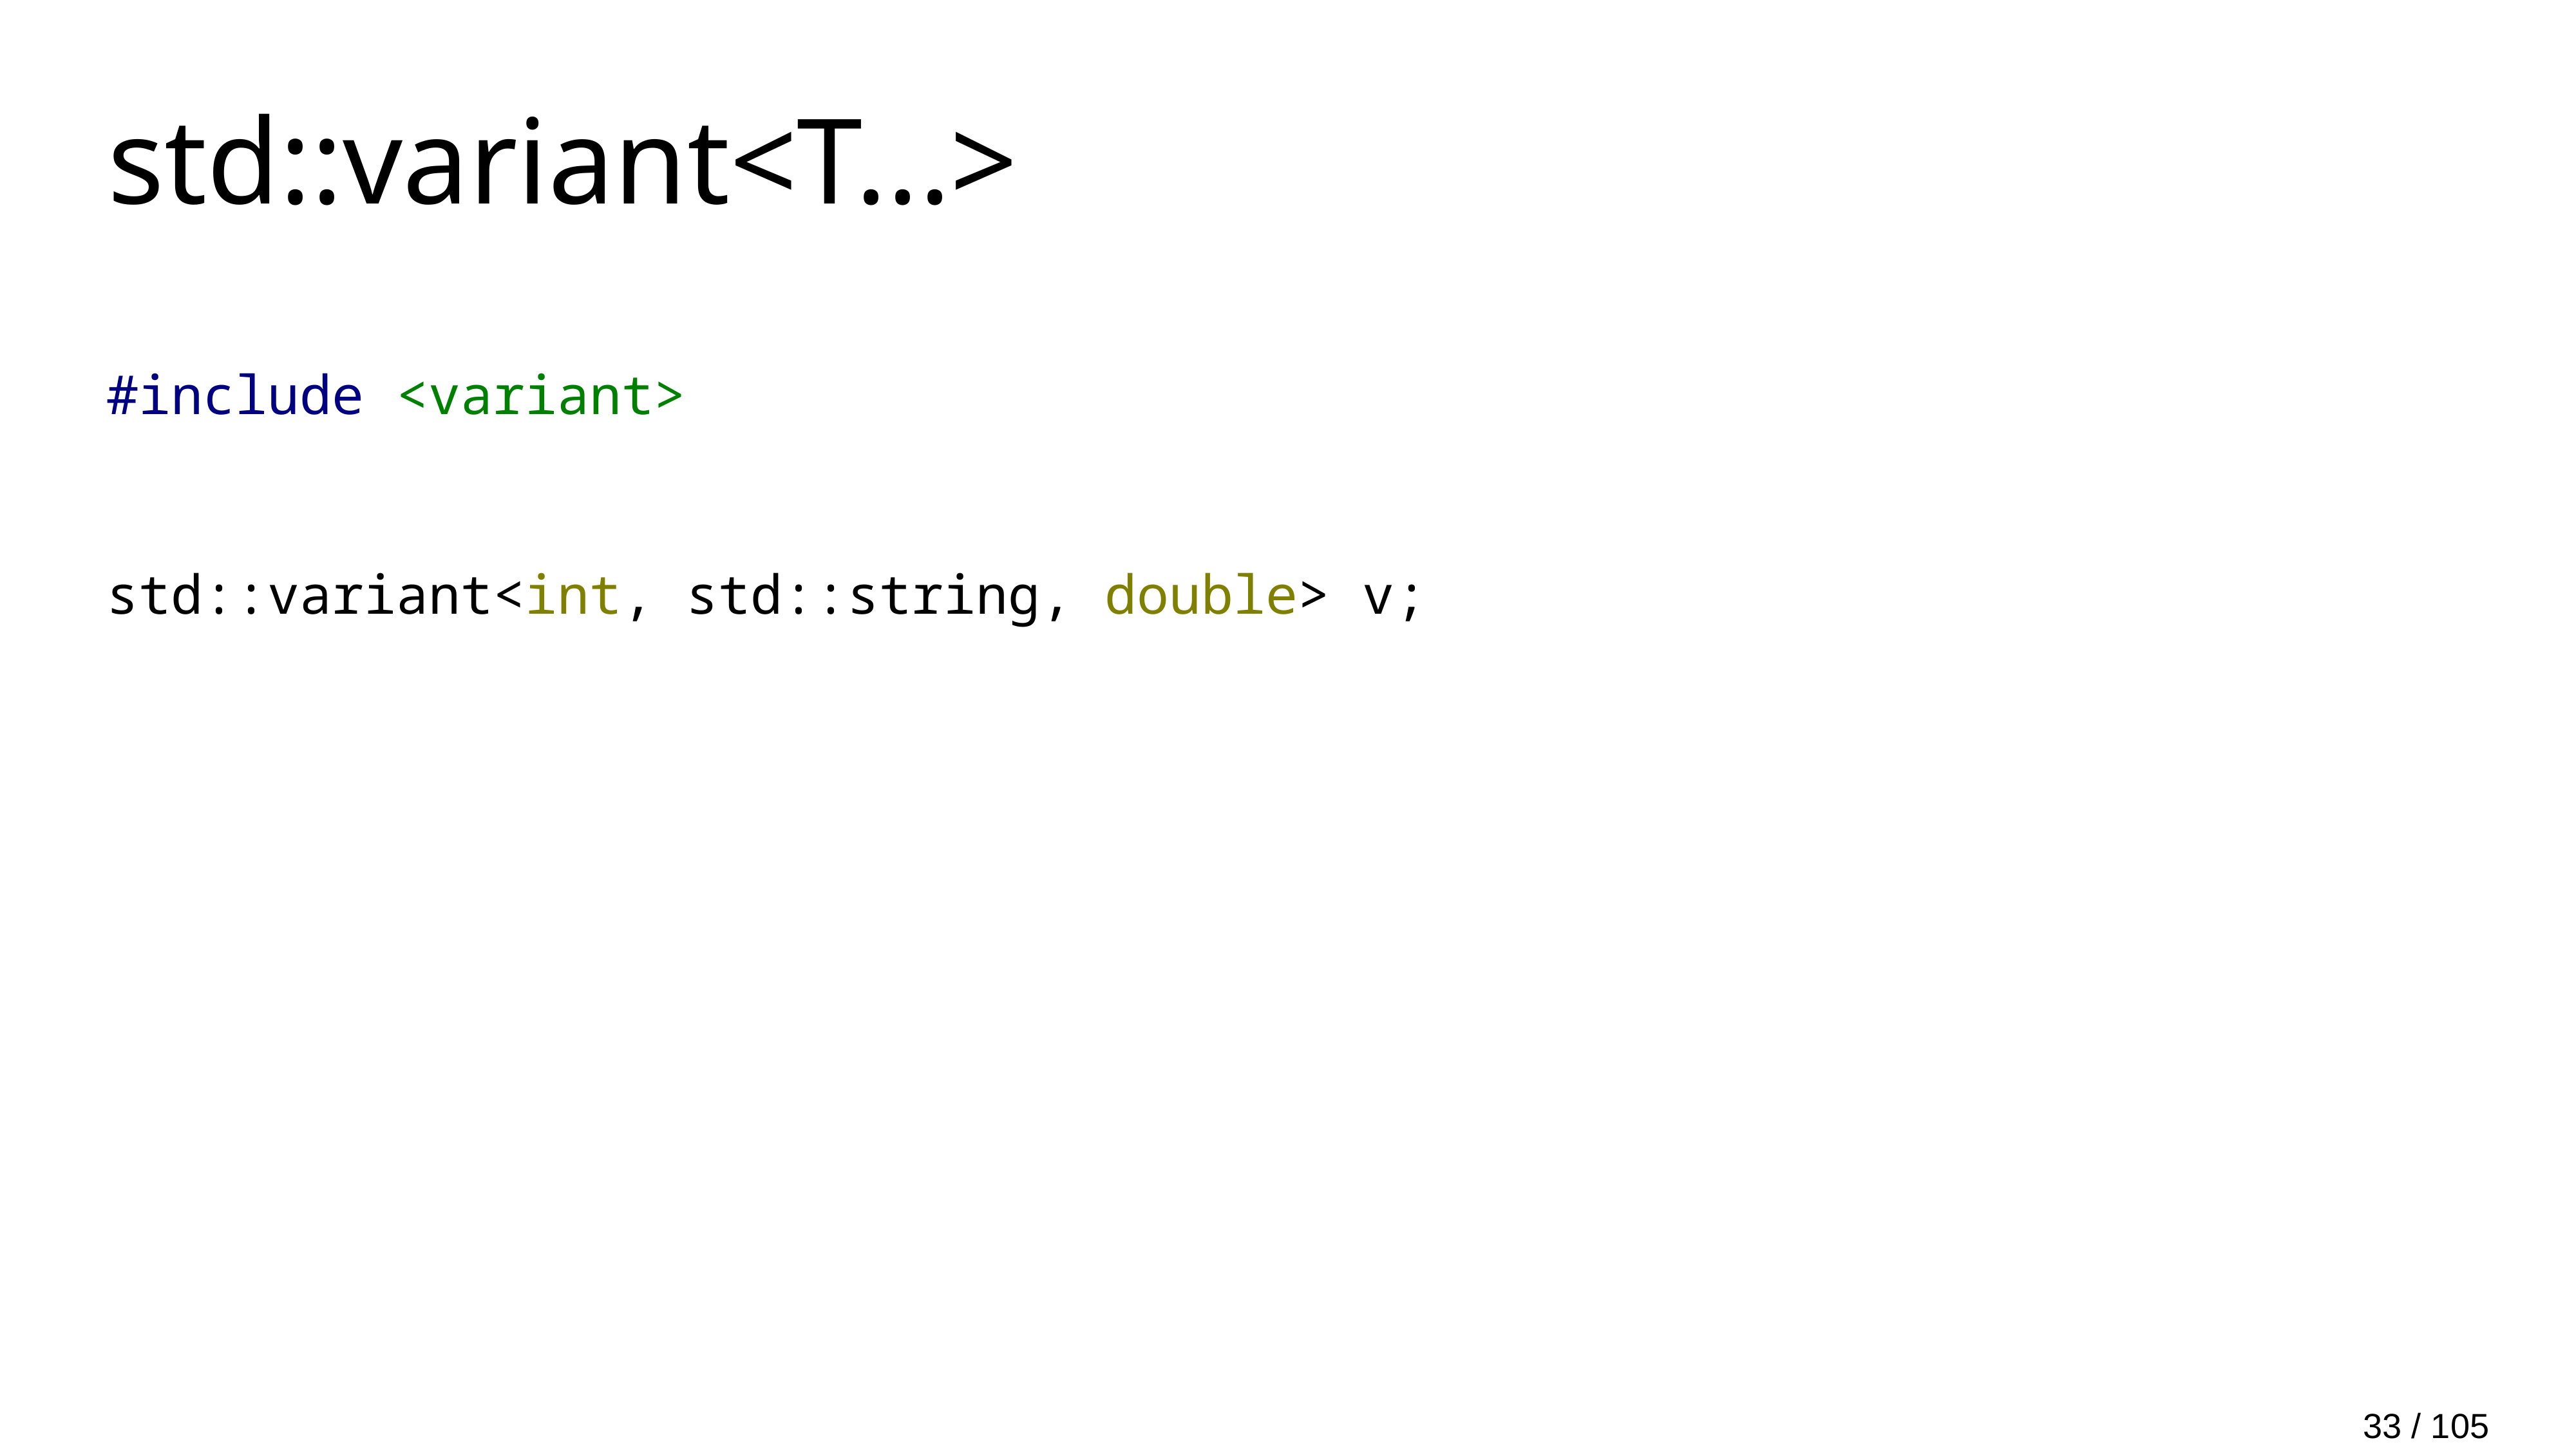

# std::variant<T...>
#include <variant>
std::variant<int, std::string, double> v;